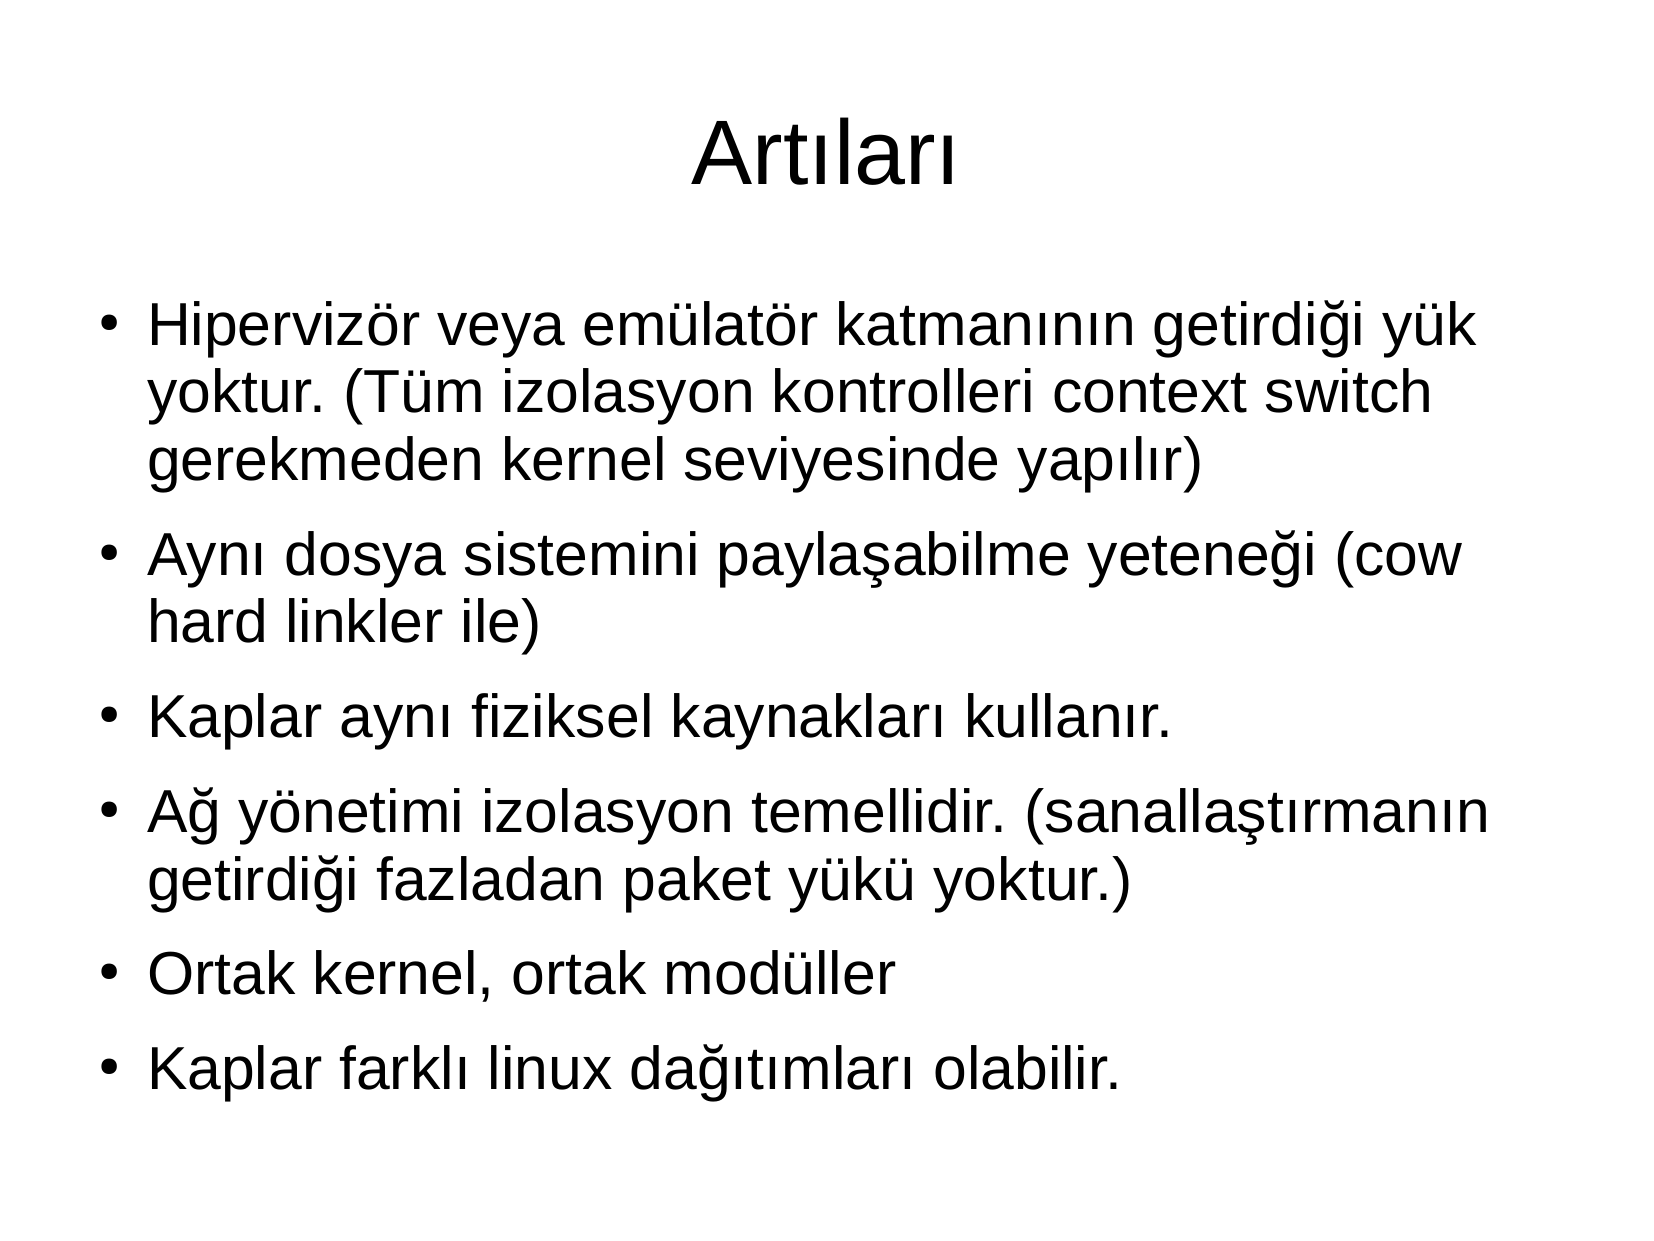

# Artıları
Hipervizör veya emülatör katmanının getirdiği yük yoktur. (Tüm izolasyon kontrolleri context switch gerekmeden kernel seviyesinde yapılır)
Aynı dosya sistemini paylaşabilme yeteneği (cow hard linkler ile)
Kaplar aynı fiziksel kaynakları kullanır.
Ağ yönetimi izolasyon temellidir. (sanallaştırmanın getirdiği fazladan paket yükü yoktur.)
Ortak kernel, ortak modüller
Kaplar farklı linux dağıtımları olabilir.